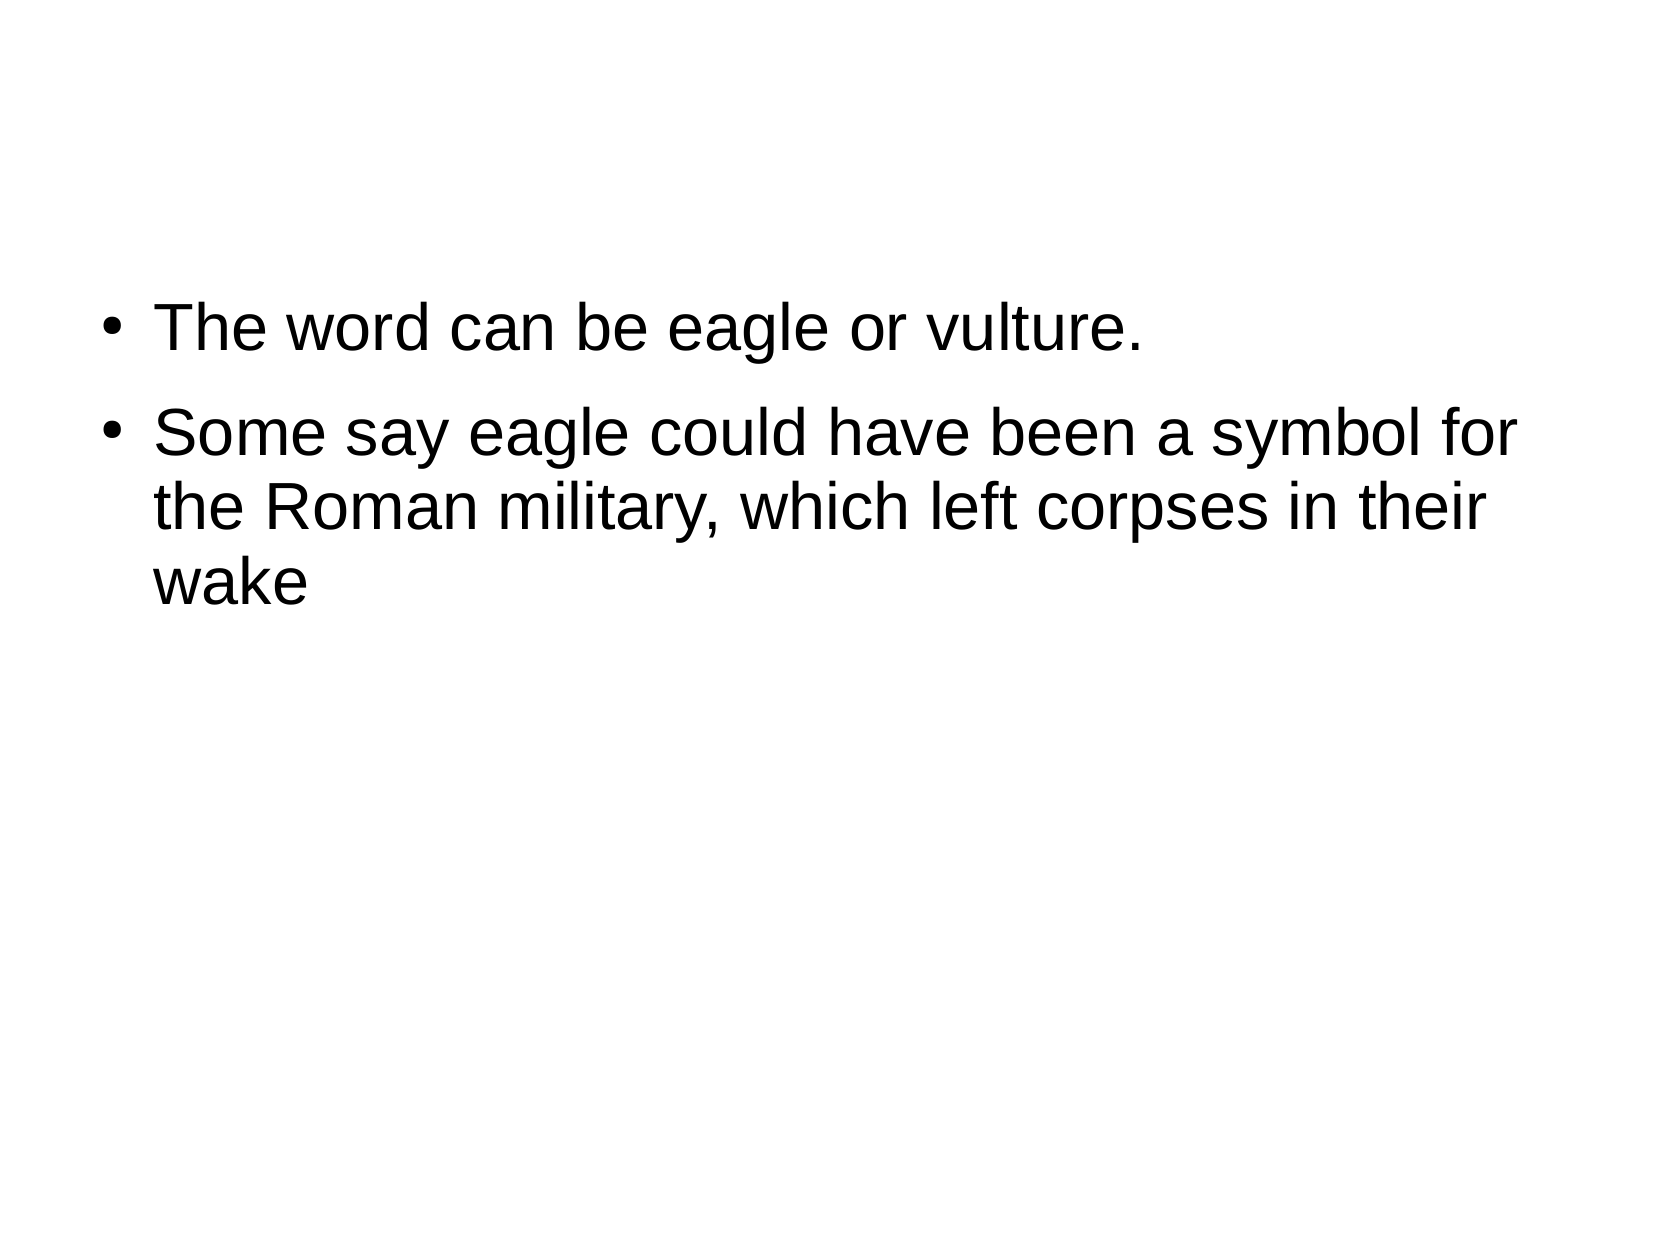

#
The word can be eagle or vulture.
Some say eagle could have been a symbol for the Roman military, which left corpses in their wake